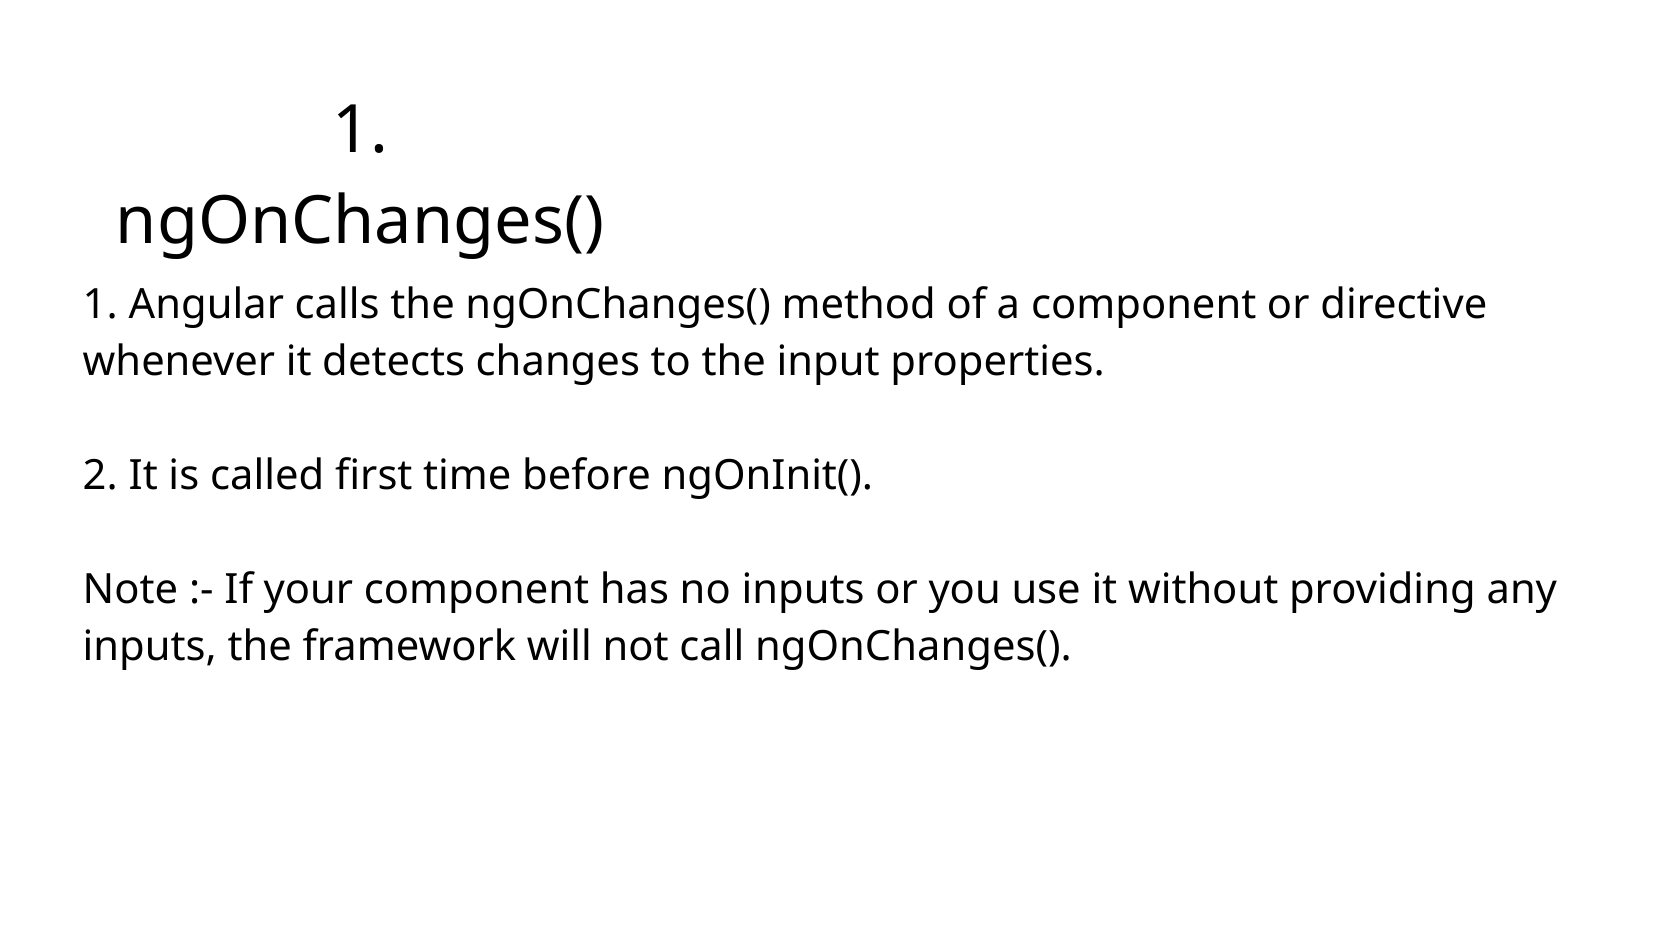

# 1. ngOnChanges()
1. Angular calls the ngOnChanges() method of a component or directive whenever it detects changes to the input properties.
2. It is called first time before ngOnInit().
Note :- If your component has no inputs or you use it without providing any inputs, the framework will not call ngOnChanges().